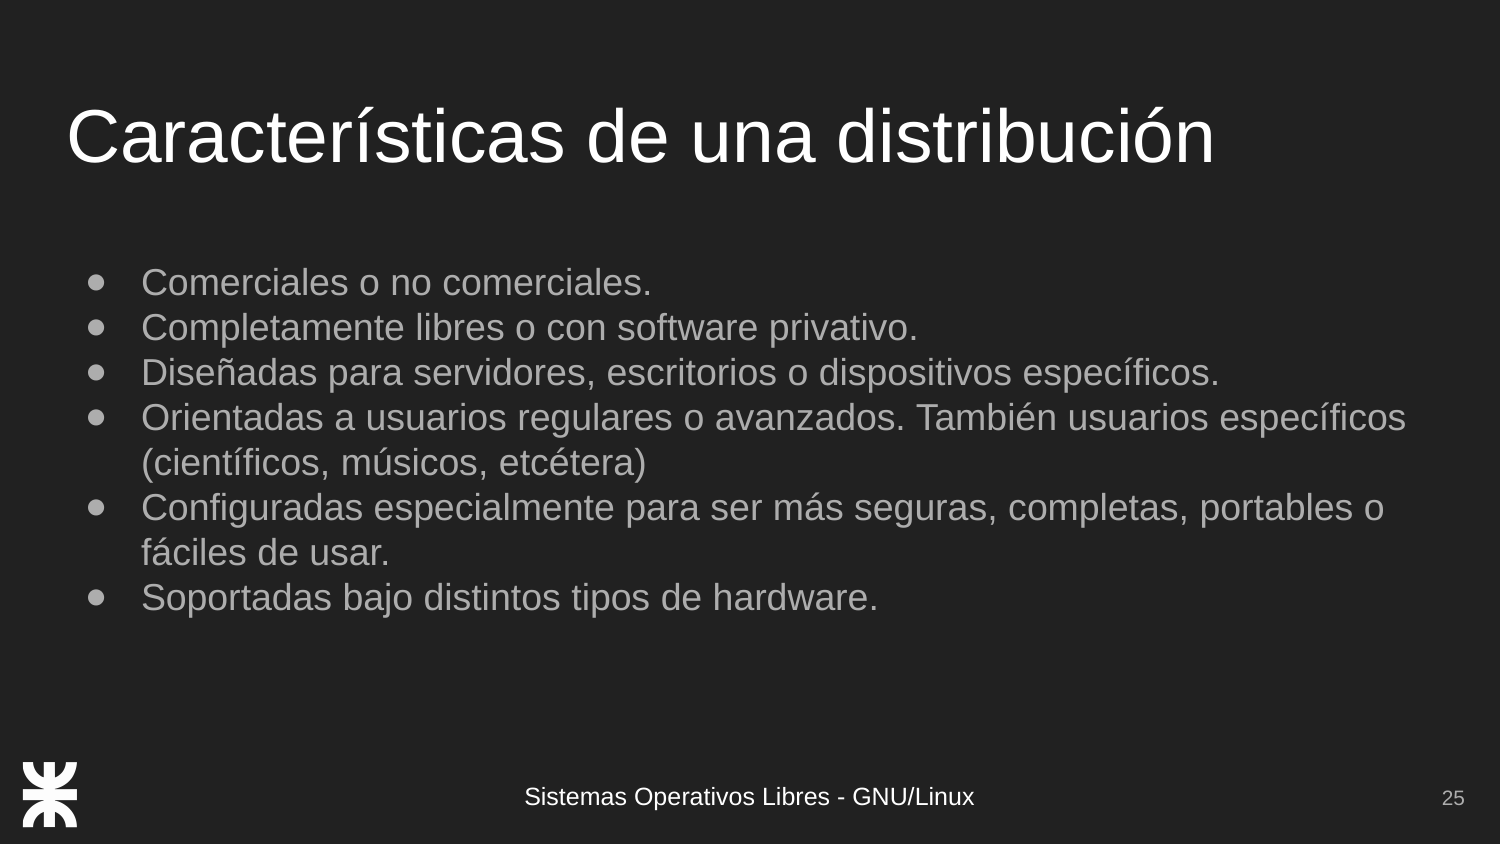

# Características de una distribución
Comerciales o no comerciales.
Completamente libres o con software privativo.
Diseñadas para servidores, escritorios o dispositivos específicos.
Orientadas a usuarios regulares o avanzados. También usuarios específicos (científicos, músicos, etcétera)
Configuradas especialmente para ser más seguras, completas, portables o fáciles de usar.
Soportadas bajo distintos tipos de hardware.
Sistemas Operativos Libres - GNU/Linux